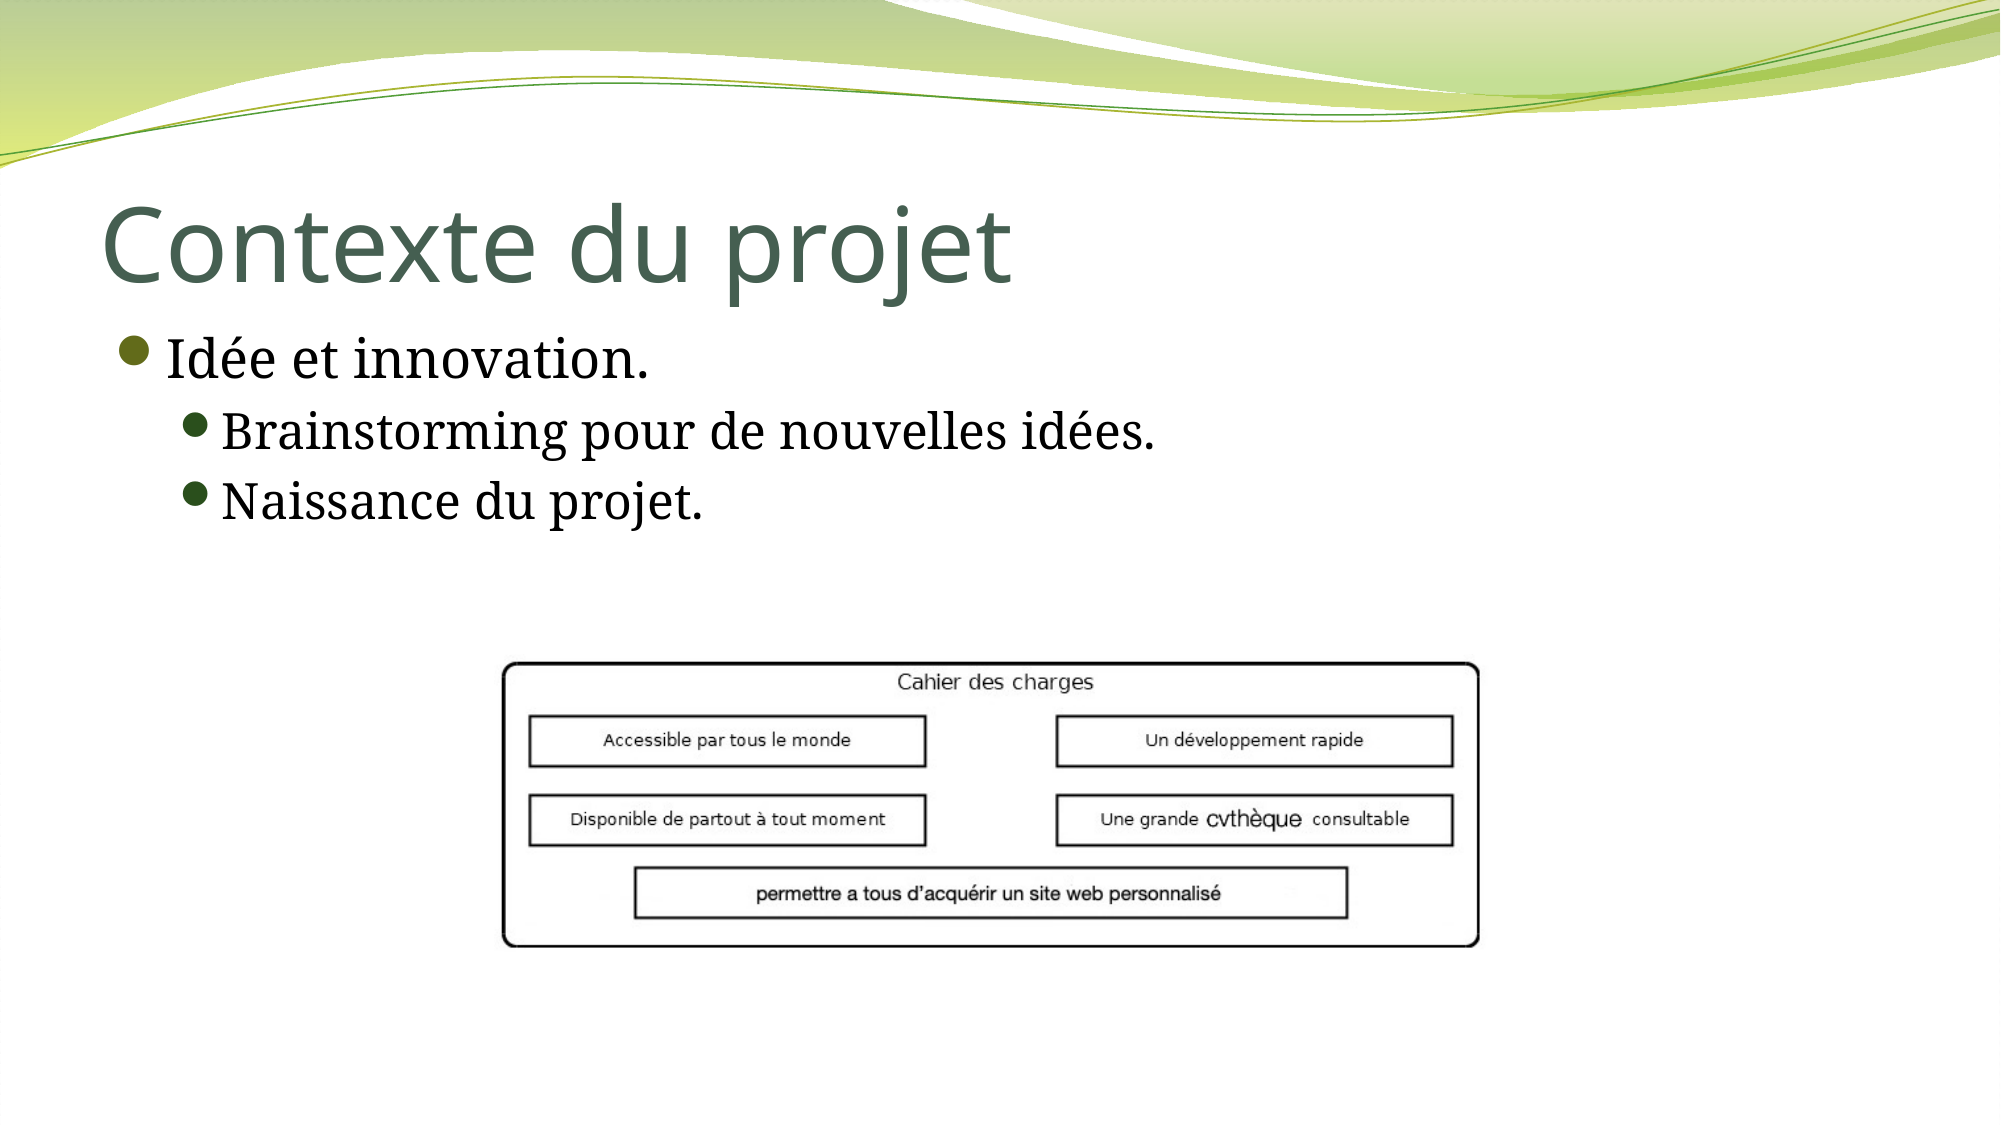

Contexte du projet
Idée et innovation.
Brainstorming pour de nouvelles idées.
Naissance du projet.